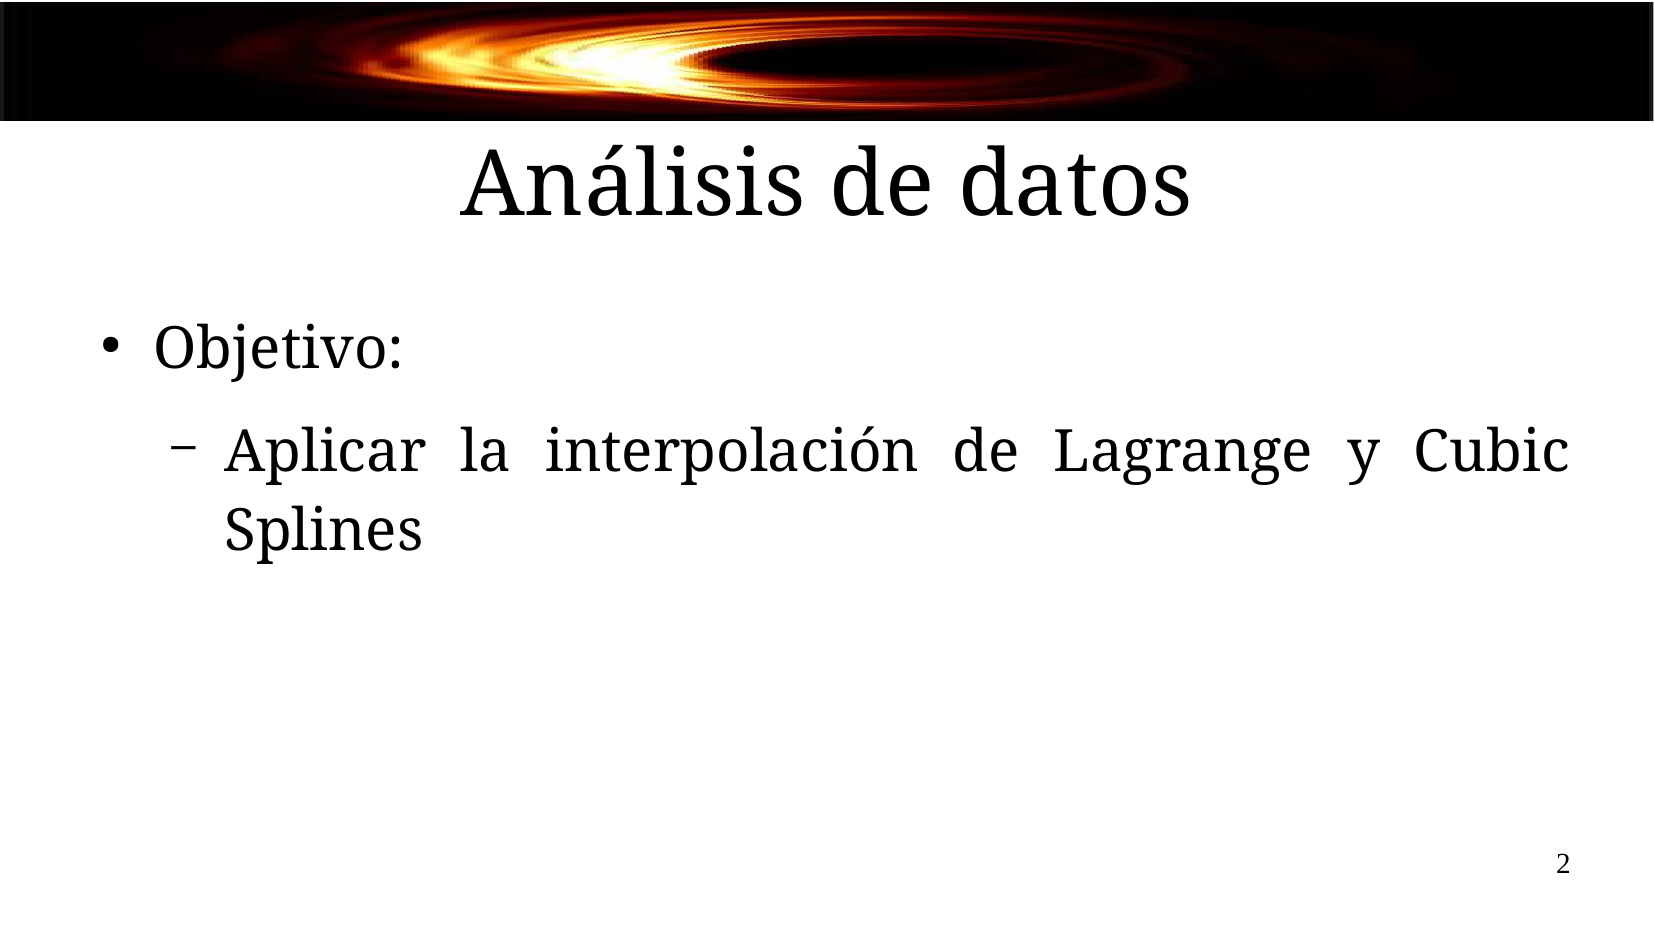

# Análisis de datos
Objetivo:
Aplicar la interpolación de Lagrange y Cubic Splines
2